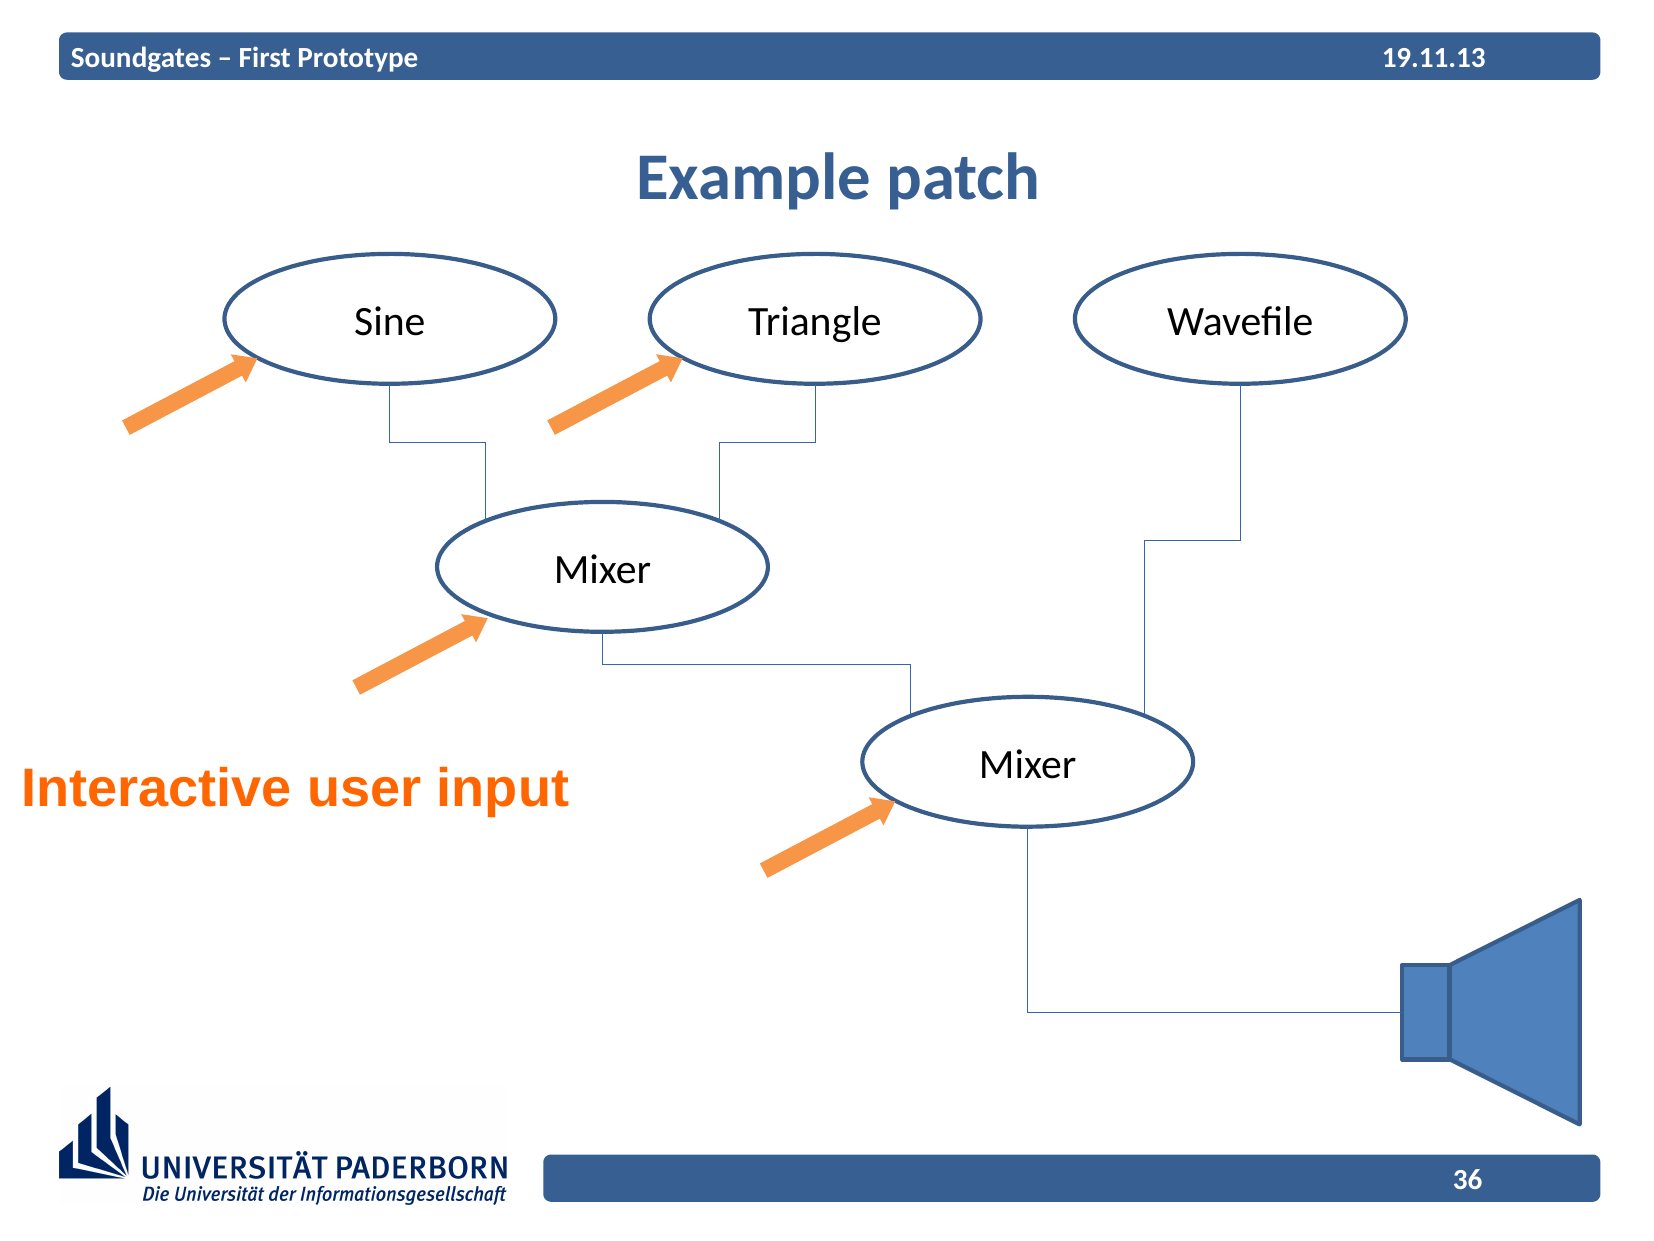

Soundgates – First Prototype
19.11.13
# Example patch
Sine
Triangle
Wavefile
Mixer
Mixer
Interactive user input